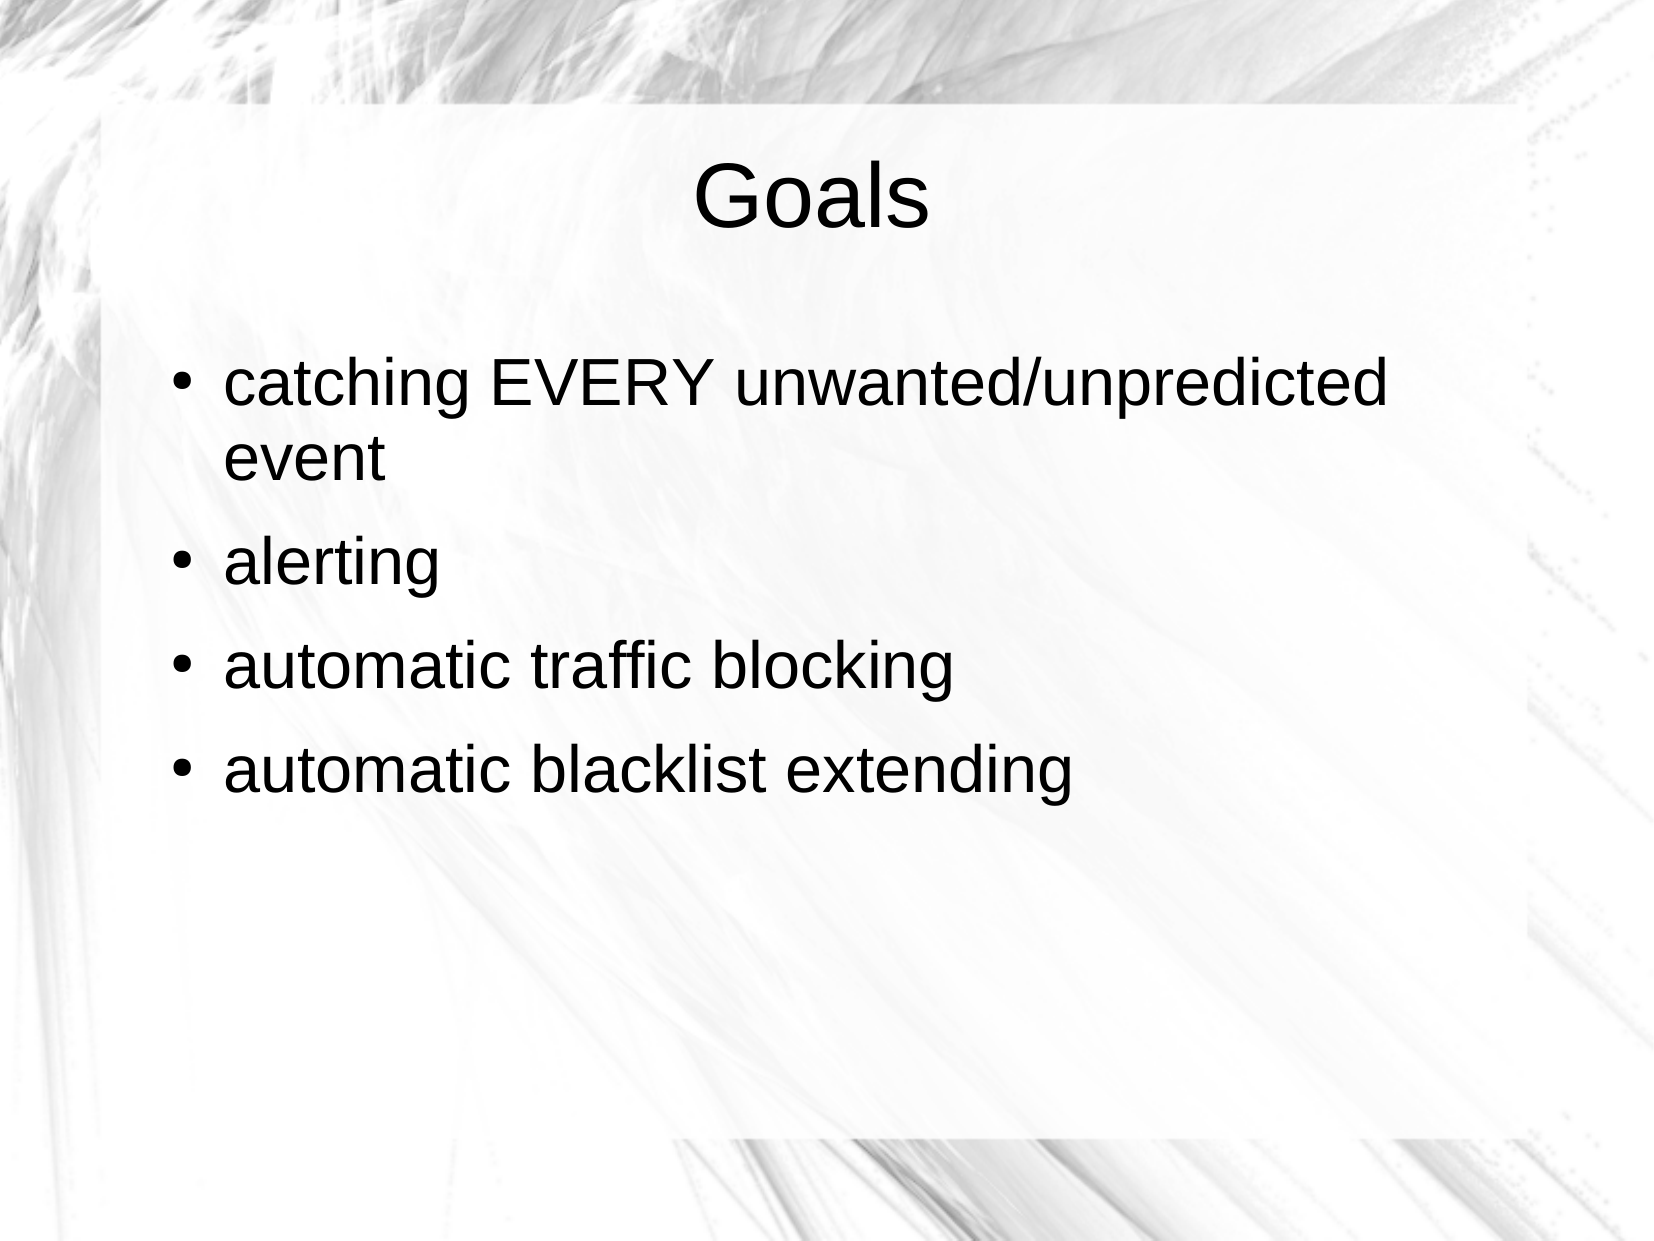

# Goals
catching EVERY unwanted/unpredicted event
alerting
automatic traffic blocking
automatic blacklist extending